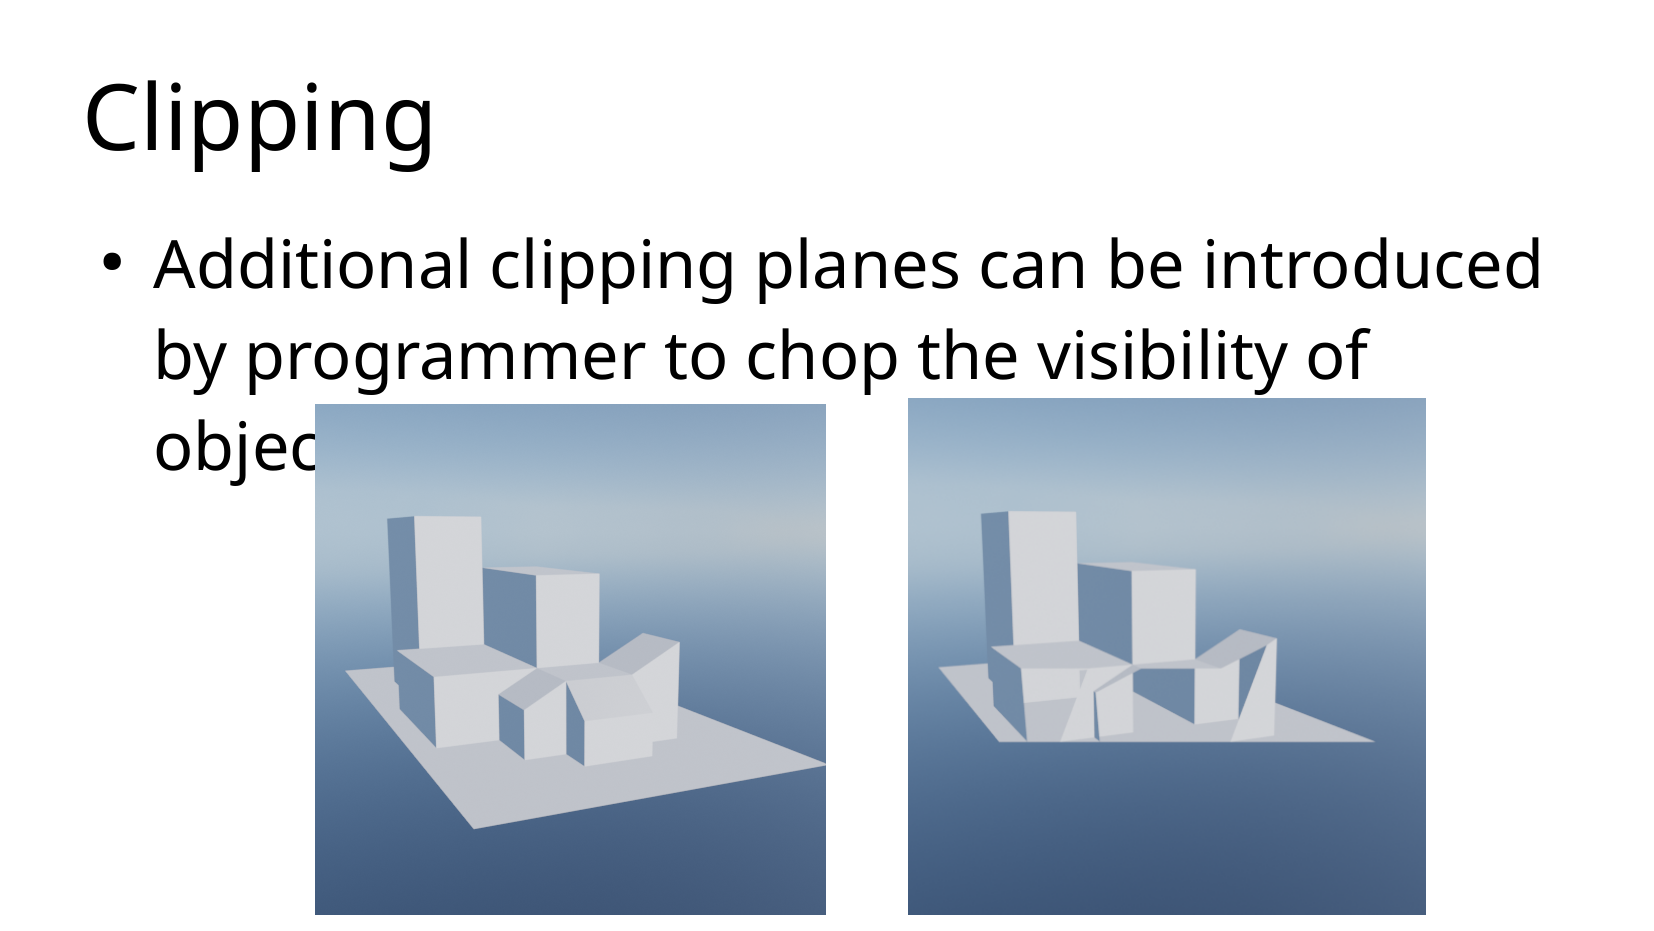

# Clipping
Additional clipping planes can be introduced by programmer to chop the visibility of objects